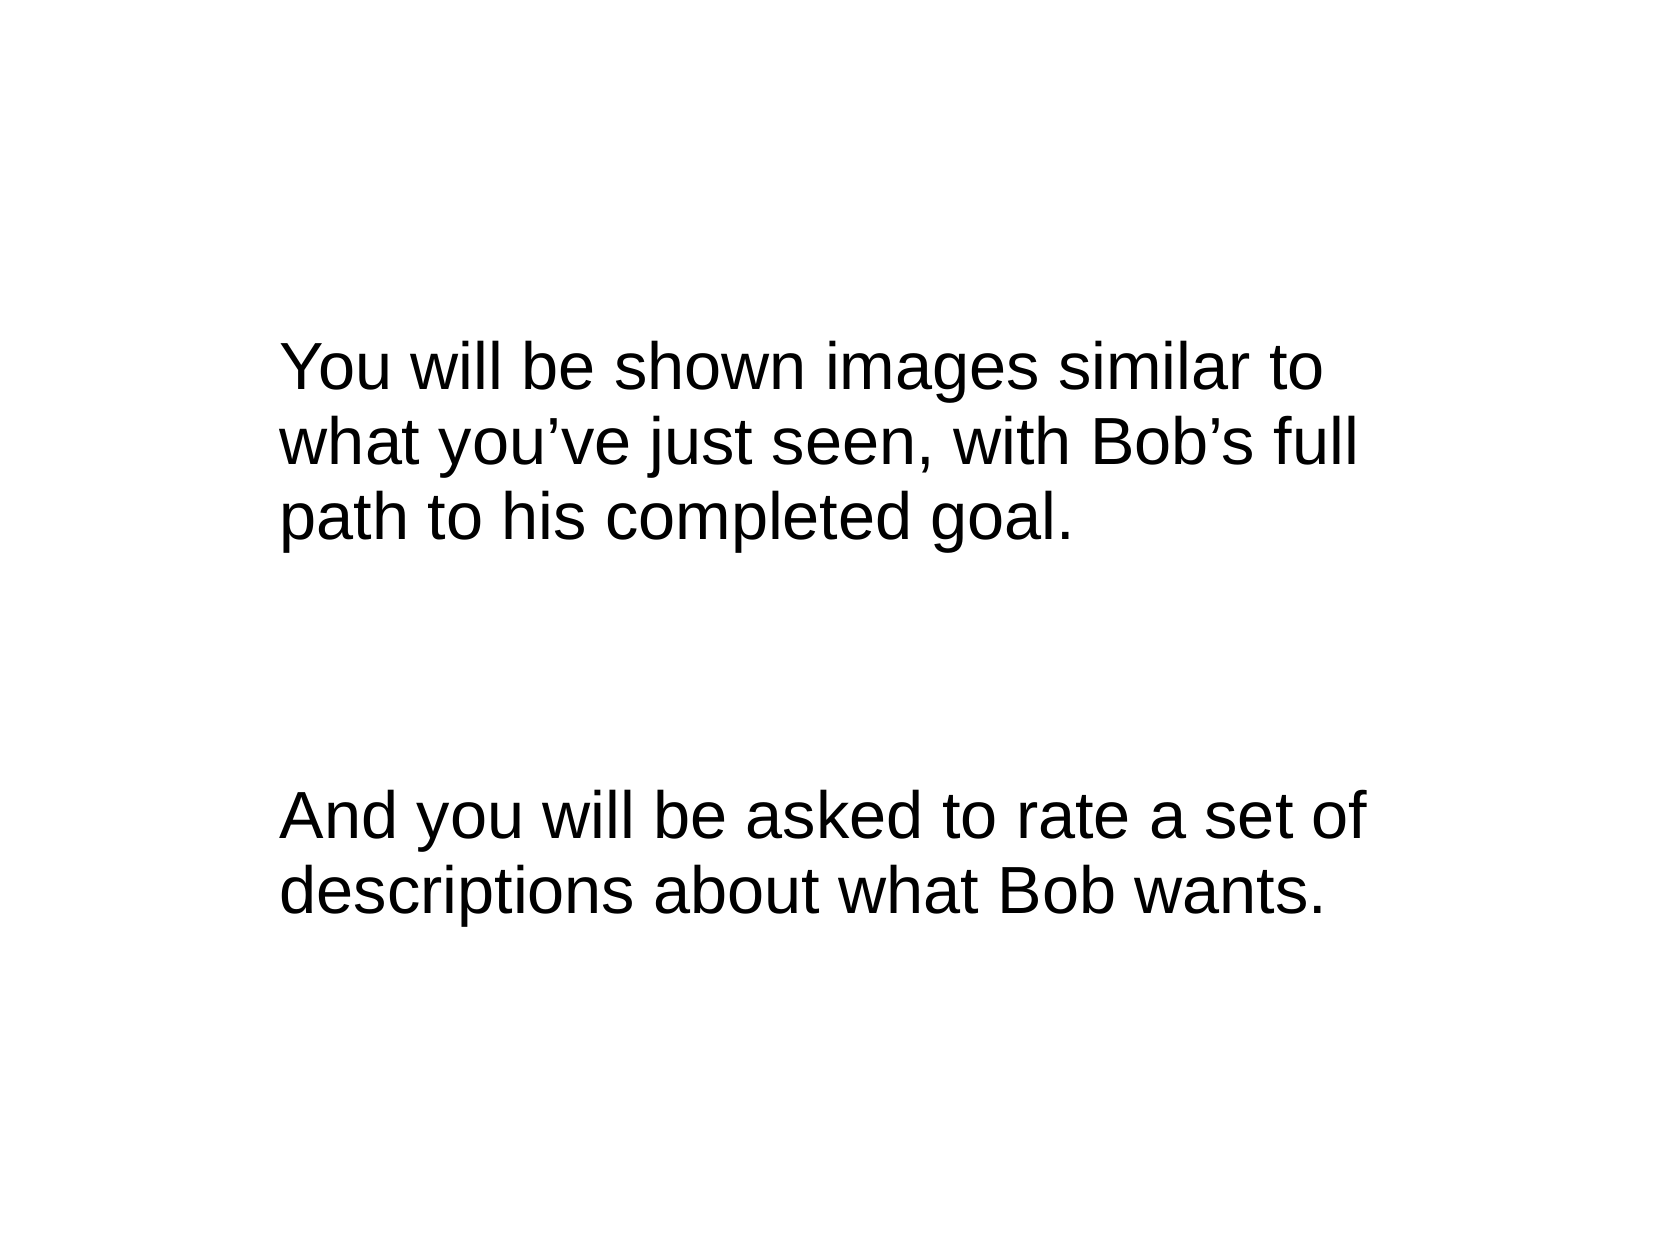

You will be shown images similar to what you’ve just seen, with Bob’s full path to his completed goal.
And you will be asked to rate a set of descriptions about what Bob wants.